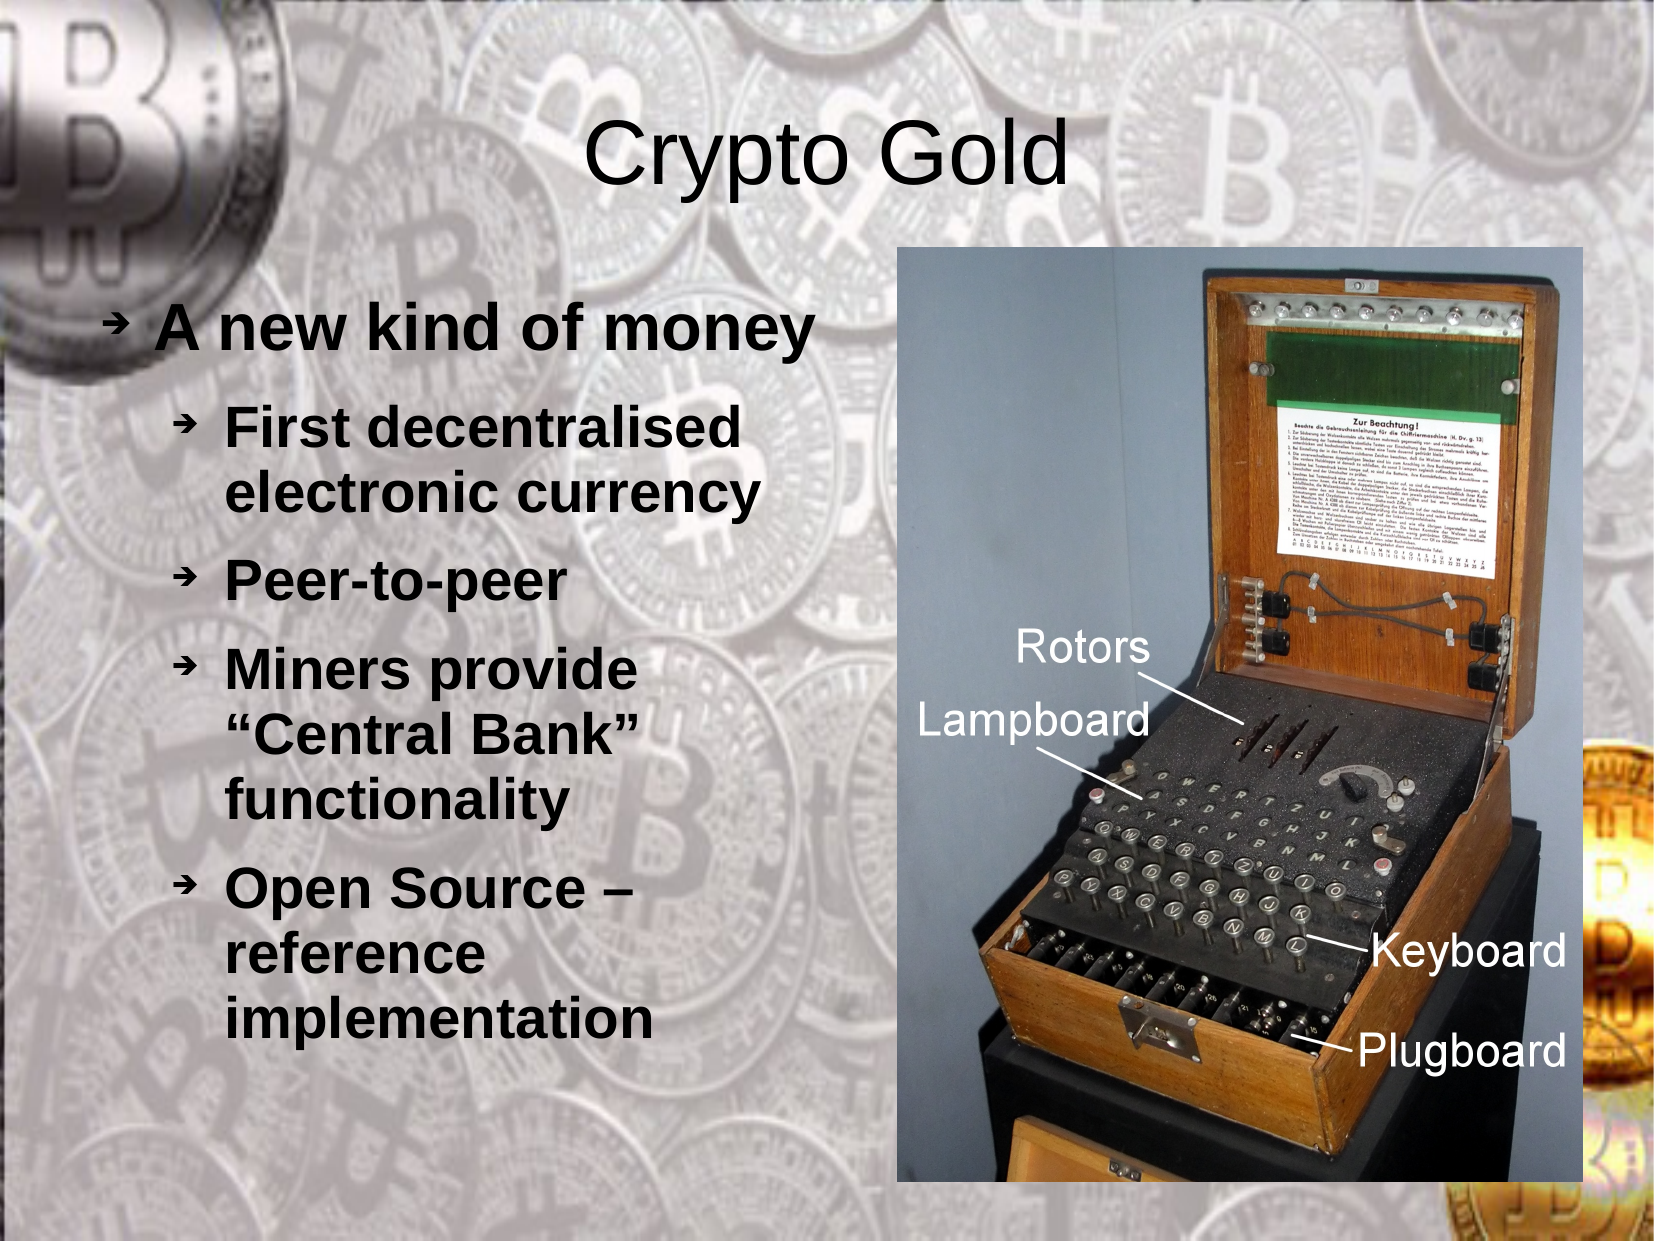

# Crypto Gold
A new kind of money
First decentralised electronic currency
Peer-to-peer
Miners provide “Central Bank” functionality
Open Source – reference implementation